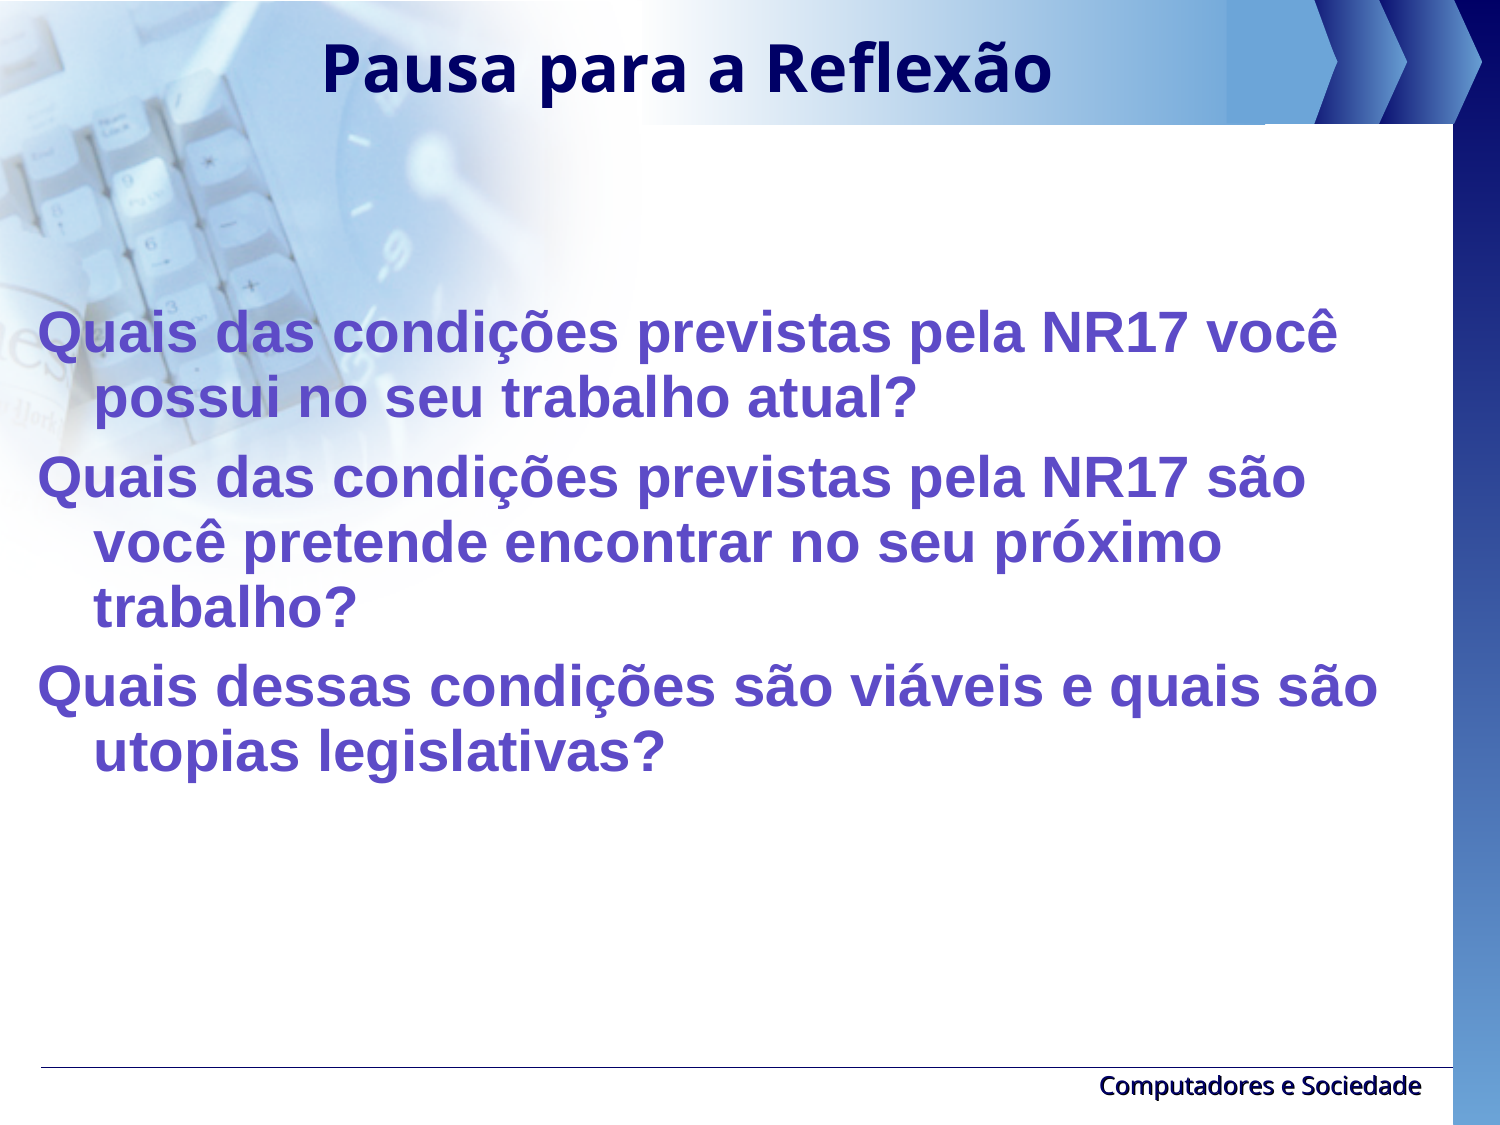

# Pausa para a Reflexão
Quais das condições previstas pela NR17 você possui no seu trabalho atual?
Quais das condições previstas pela NR17 são você pretende encontrar no seu próximo trabalho?
Quais dessas condições são viáveis e quais são utopias legislativas?